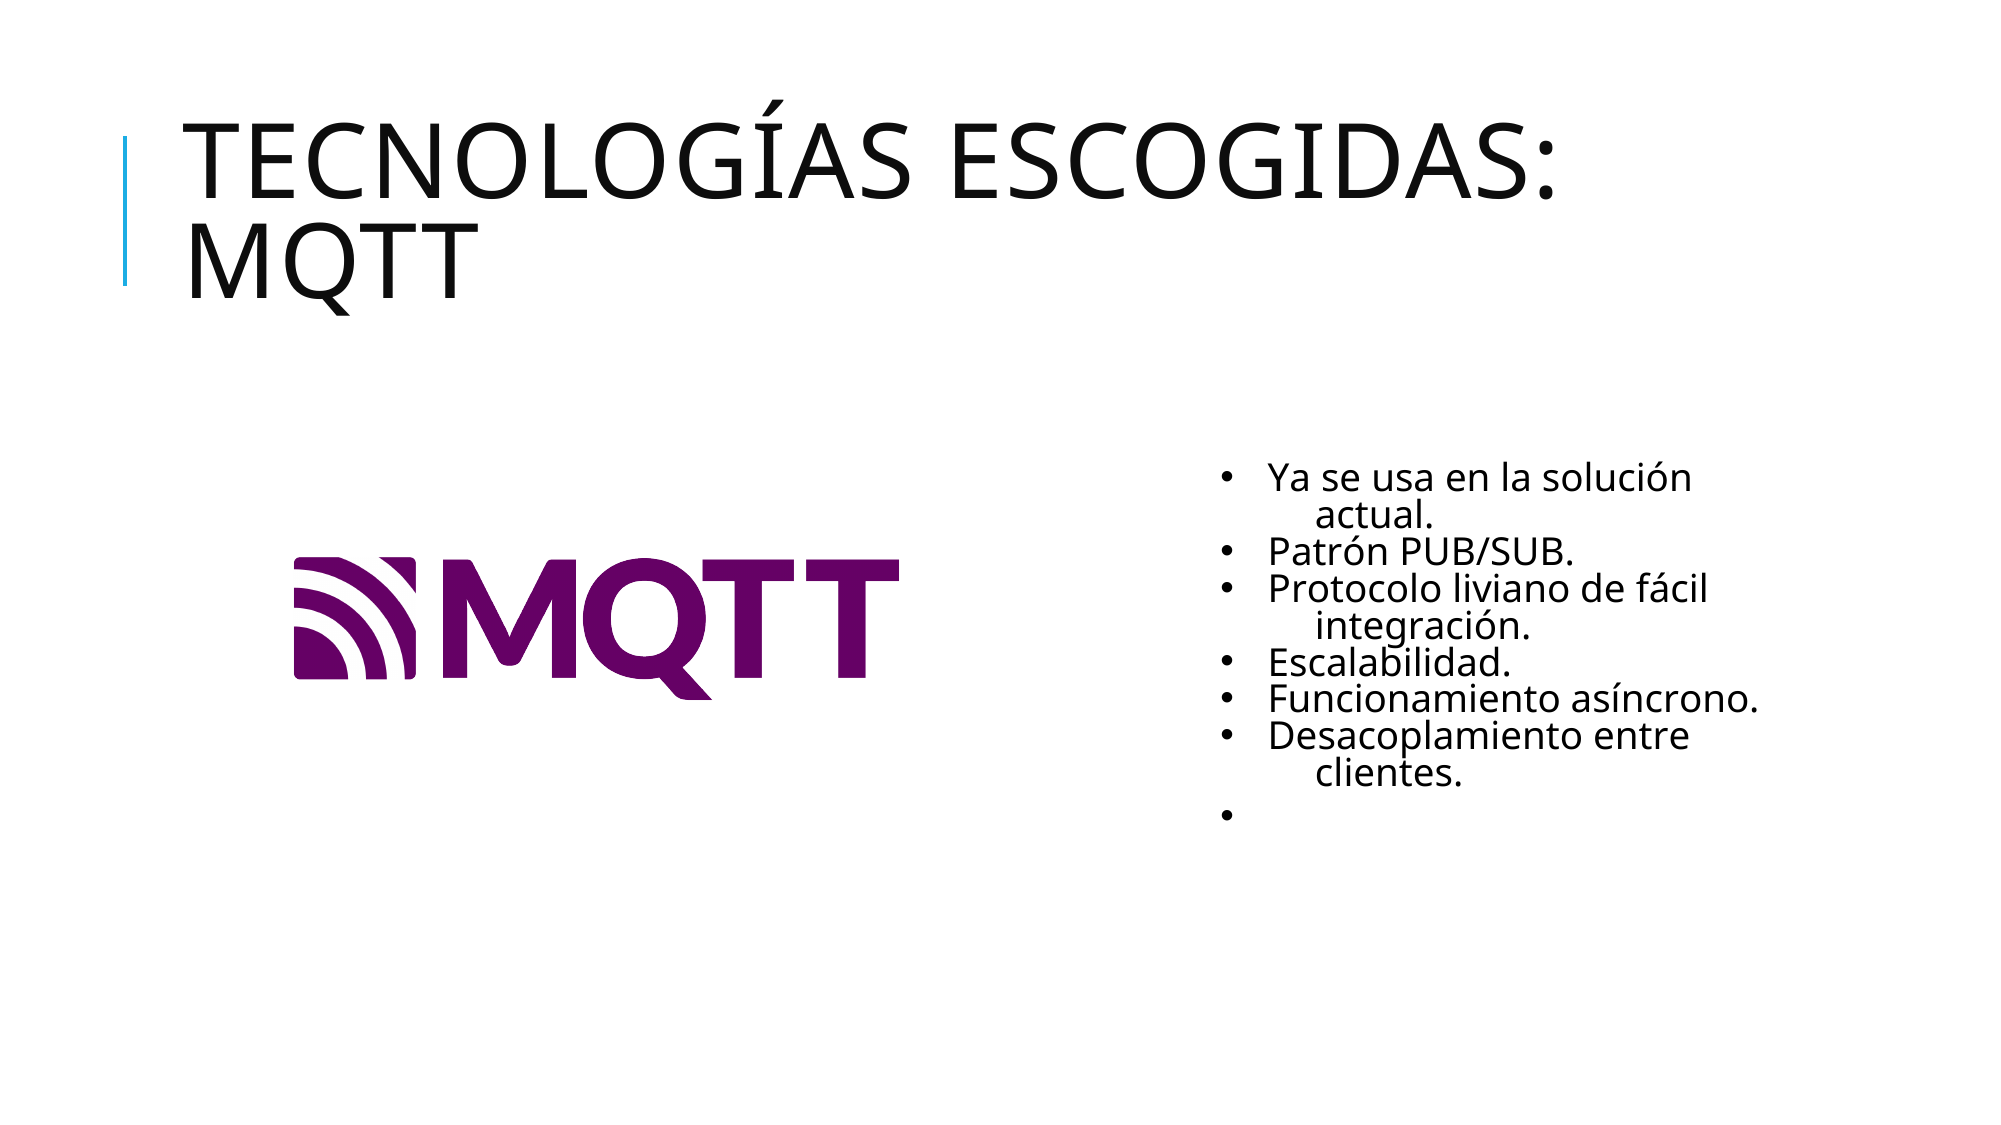

# Tecnologías escogidas: mqtt
Ya se usa en la solución actual.
Patrón PUB/SUB.
Protocolo liviano de fácil integración.
Escalabilidad.
Funcionamiento asíncrono.
Desacoplamiento entre clientes.